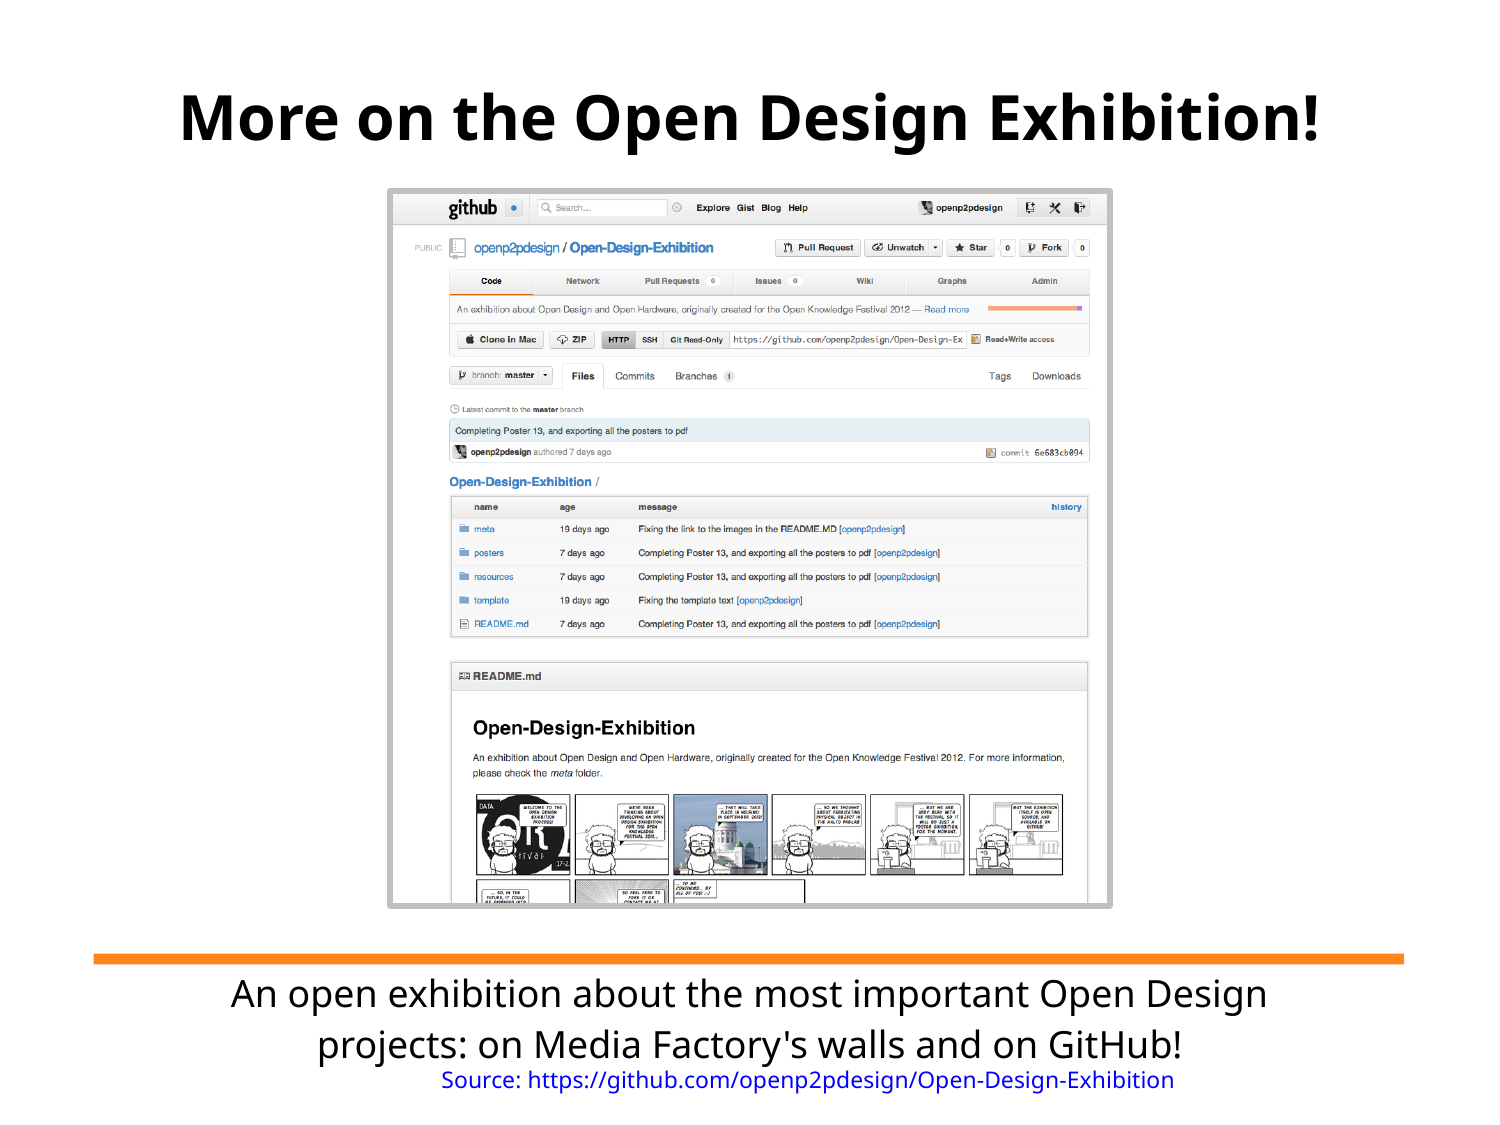

More on the Open Design Exhibition!
# Source: http://www.123dapp.com/
An open exhibition about the most important Open Design projects: on Media Factory's walls and on GitHub!
Source: https://github.com/openp2pdesign/Open-Design-Exhibition